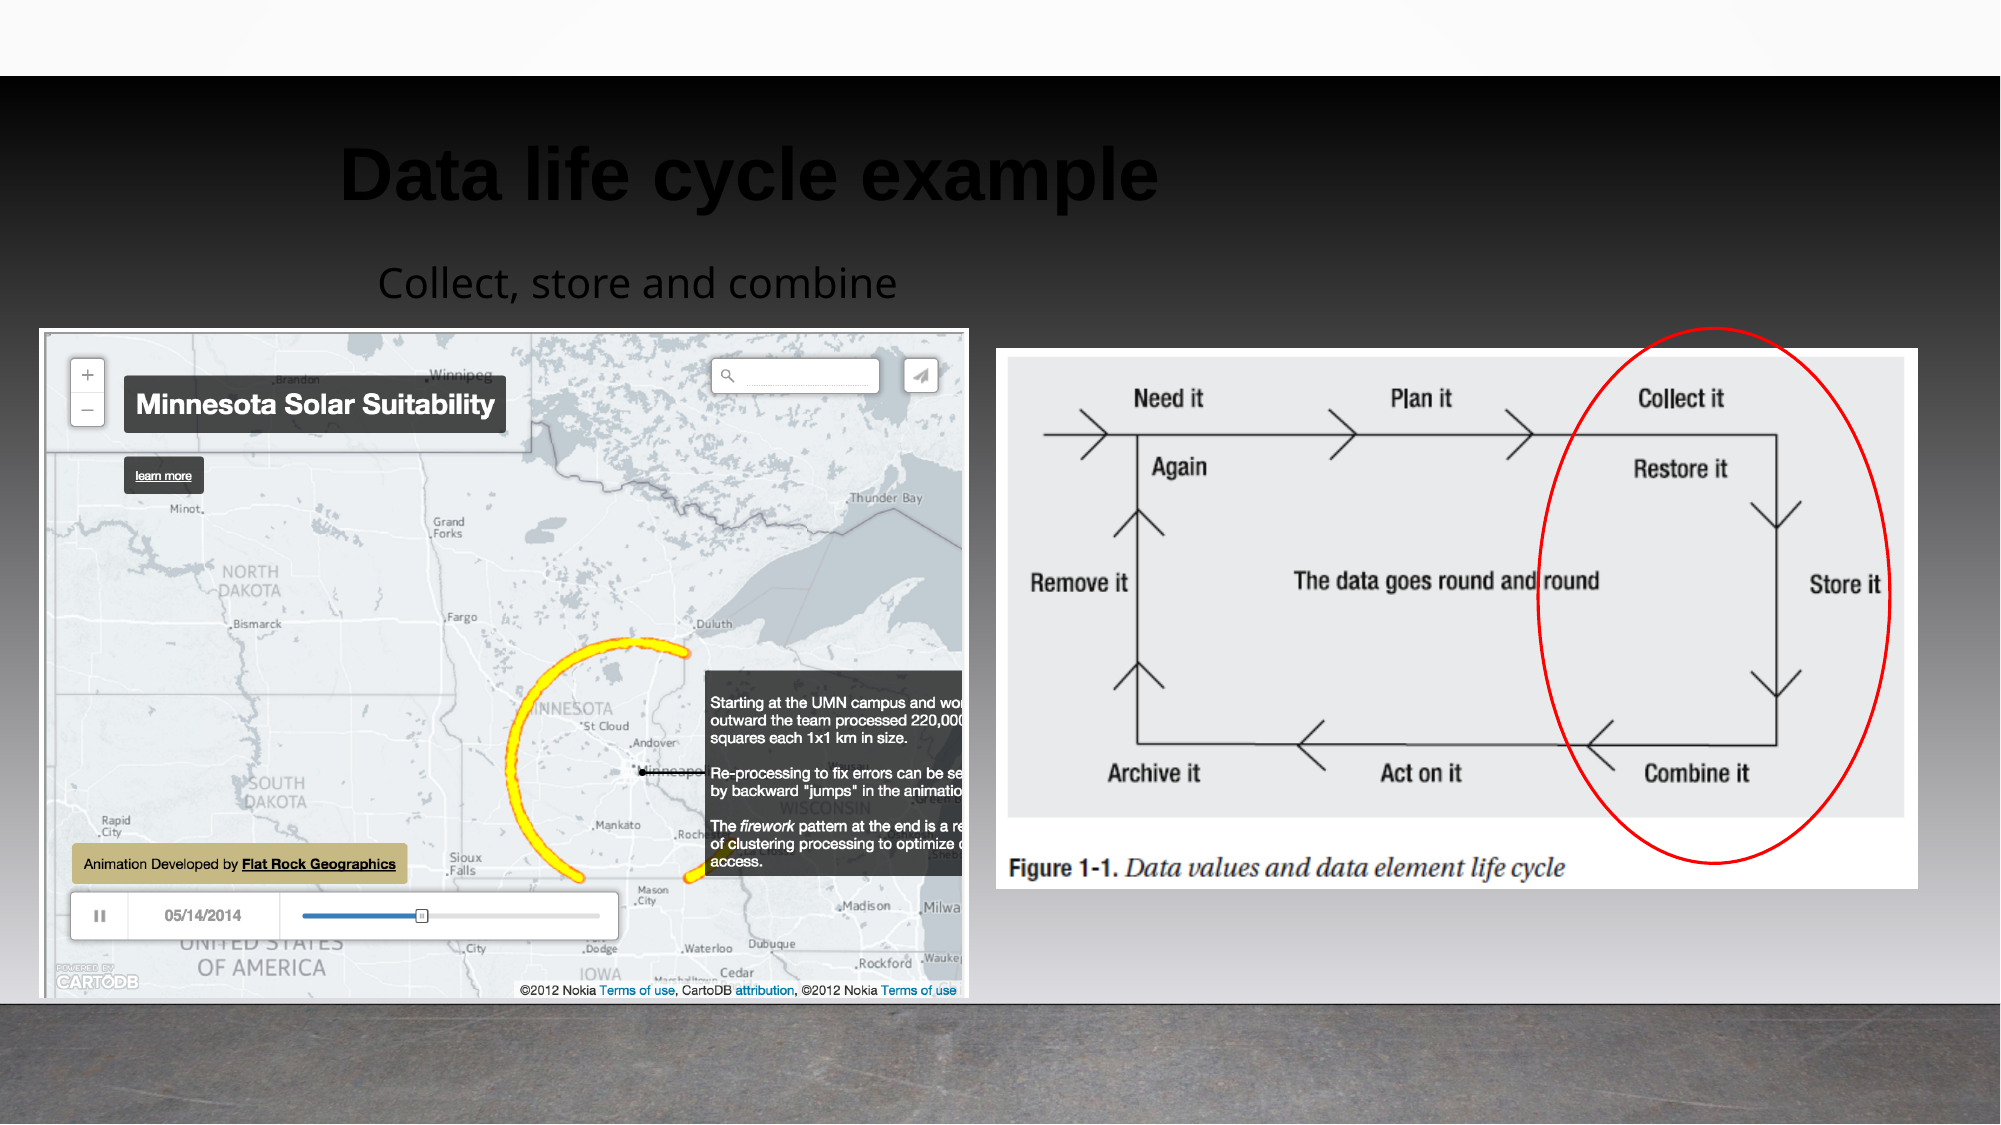

Data life cycle example
# Collect, store and combine